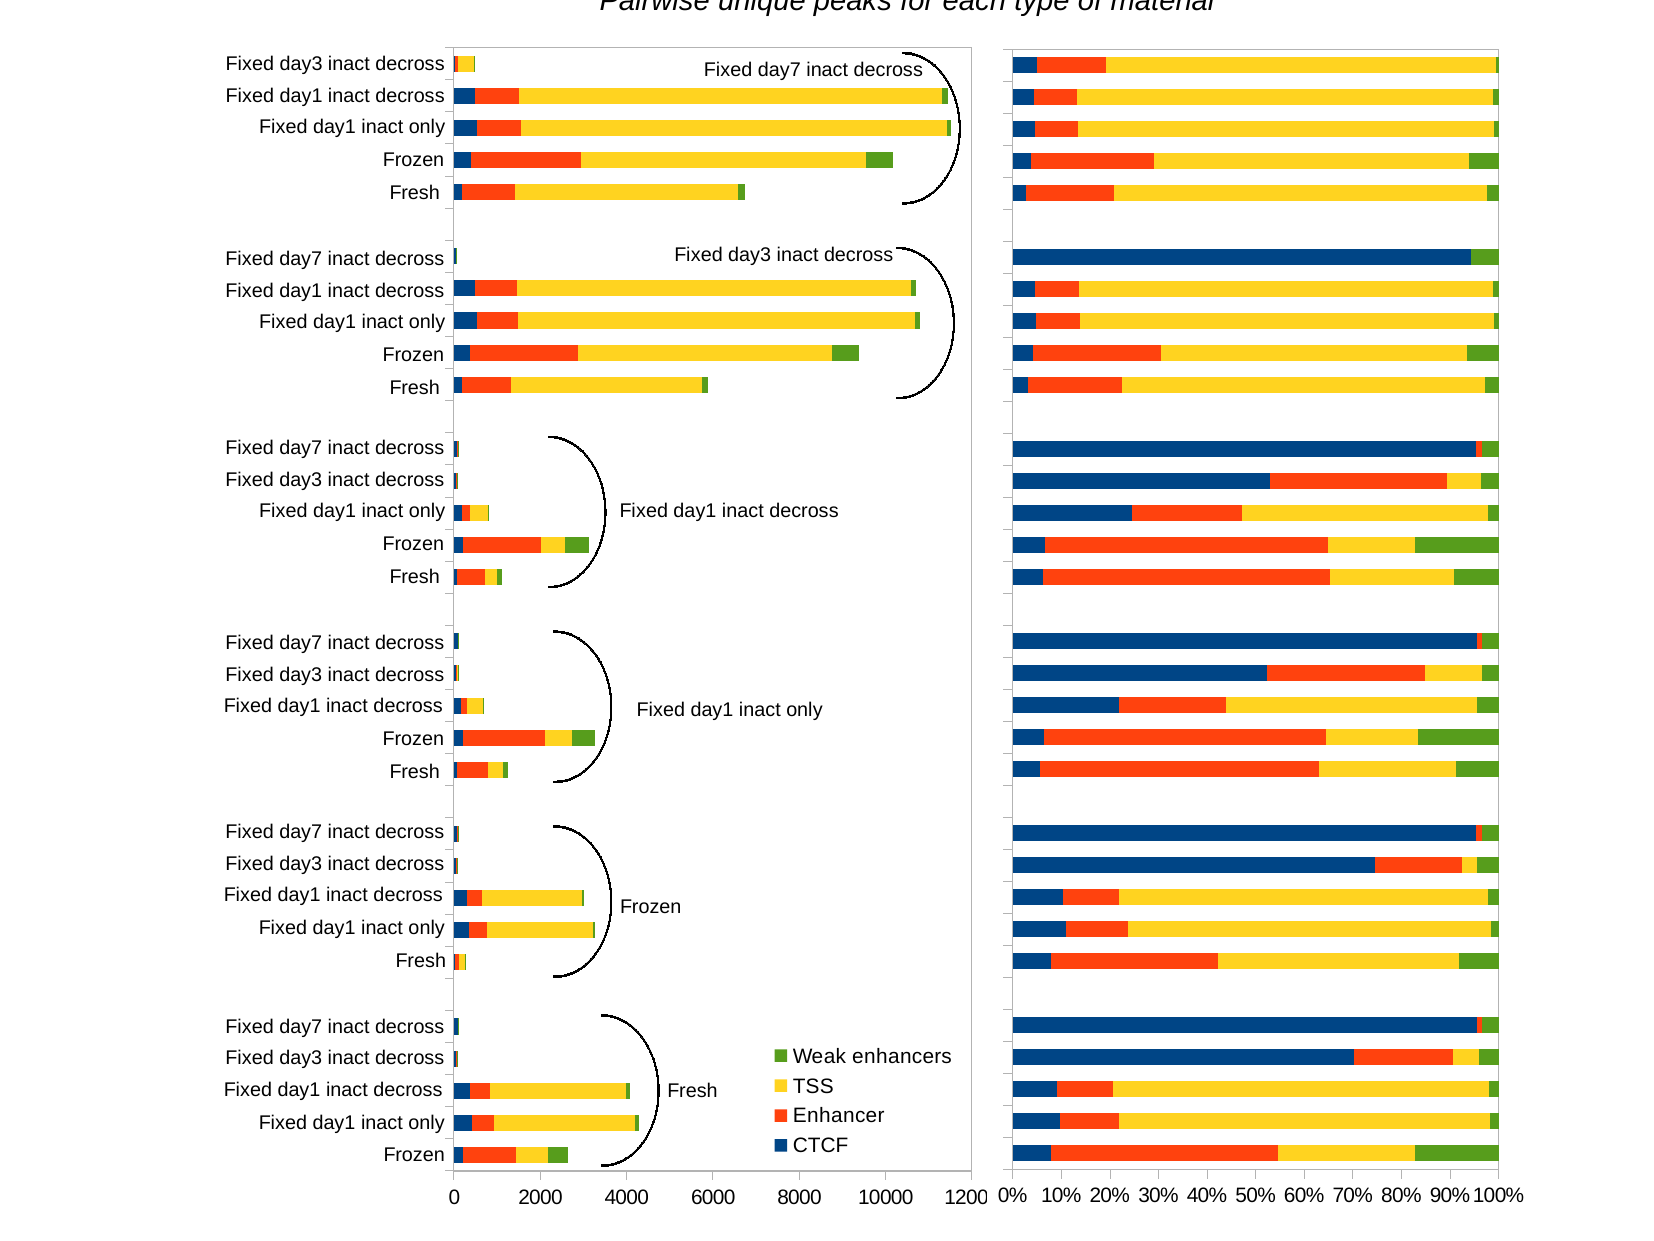

Pairwise unique peaks for each type of material
### Chart
| Category | CTCF | Enhancer | TSS | Weak enhancer |
|---|---|---|---|---|
| fresh.frozen | 208.0 | 1228.0 | 742.0 | 455.0 |
| fresh.fixed_day1_inact_only | 413.0 | 522.0 | 3270.0 | 73.0 |
| fresh.fixed_day1_inact_decrosslink | 372.0 | 466.0 | 3150.0 | 82.0 |
| fresh.fixed_day3_inact_decrosslink | 52.0 | 15.0 | 4.0 | 3.0 |
| fresh.fixed_day7_inact_decrosslink | 84.0 | 1.0 | 0.0 | 3.0 |
| None | None | None | None | None |
| frozen.fresh | 23.0 | 100.0 | 144.0 | 24.0 |
| frozen.fixed_day1_inact_only | 360.0 | 415.0 | 2437.0 | 51.0 |
| frozen.fixed_day1_inact_decrosslink | 311.0 | 347.0 | 2298.0 | 63.0 |
| frozen.fixed_day3_inact_decrosslink | 50.0 | 12.0 | 2.0 | 3.0 |
| frozen.fixed_day7_inact_decrosslink | 82.0 | 1.0 | 0.0 | 3.0 |
| None | None | None | None | None |
| fixed_day1_inact_only.fresh | 70.0 | 716.0 | 350.0 | 110.0 |
| fixed_day1_inact_only.frozen | 211.0 | 1899.0 | 620.0 | 542.0 |
| fixed_day1_inact_only.fixed_day1_inact_decrosslink | 153.0 | 154.0 | 363.0 | 31.0 |
| fixed_day1_inact_only.fixed_day3_inact_decrosslink | 45.0 | 28.0 | 10.0 | 3.0 |
| fixed_day1_inact_only.fixed_day7_inact_decrosslink | 84.0 | 1.0 | 0.0 | 3.0 |
| None | None | None | None | None |
| fixed_day1_inact_decrosslink.fresh | 70.0 | 656.0 | 283.0 | 103.0 |
| fixed_day1_inact_decrosslink.frozen | 205.0 | 1821.0 | 559.0 | 540.0 |
| fixed_day1_inact_decrosslink.fixed_day1_inact_only | 196.0 | 181.0 | 405.0 | 17.0 |
| fixed_day1_inact_decrosslink.fixed_day3_inact_decrosslink | 45.0 | 31.0 | 6.0 | 3.0 |
| fixed_day1_inact_decrosslink.fixed_day7_inact_decrosslink | 82.0 | 1.0 | 0.0 | 3.0 |
| None | None | None | None | None |
| fixed_day3_inact_decrosslink.fresh | 186.0 | 1145.0 | 4406.0 | 162.0 |
| fixed_day3_inact_decrosslink.frozen | 381.0 | 2484.0 | 5903.0 | 609.0 |
| fixed_day3_inact_decrosslink.fixed_day1_inact_only | 526.0 | 966.0 | 9188.0 | 113.0 |
| fixed_day3_inact_decrosslink.fixed_day1_inact_decrosslink | 483.0 | 970.0 | 9132.0 | 133.0 |
| fixed_day3_inact_decrosslink.fixed_day7_inact_decrosslink | 50.0 | 0.0 | 0.0 | 3.0 |
| None | None | None | None | None |
| fixed_day7_inact_decrosslink.fresh | 189.0 | 1221.0 | 5185.0 | 162.0 |
| fixed_day7_inact_decrosslink.frozen | 390.0 | 2560.0 | 6611.0 | 610.0 |
| fixed_day7_inact_decrosslink.fixed_day1_inact_only | 530.0 | 1015.0 | 9873.0 | 113.0 |
| fixed_day7_inact_decrosslink.fixed_day1_inact_decrosslink | 491.0 | 1009.0 | 9807.0 | 133.0 |
| fixed_day7_inact_decrosslink.fixed_day3_inact_decrosslink | 23.0 | 67.0 | 375.0 | 3.0 |
### Chart
| Category | CTCF | Enhancer | TSS | Weak enhancer |
|---|---|---|---|---|
| fresh.frozen | 208.0 | 1228.0 | 742.0 | 455.0 |
| fresh.fixed_day1_inact_only | 413.0 | 522.0 | 3270.0 | 73.0 |
| fresh.fixed_day1_inact_decrosslink | 372.0 | 466.0 | 3150.0 | 82.0 |
| fresh.fixed_day3_inact_decrosslink | 52.0 | 15.0 | 4.0 | 3.0 |
| fresh.fixed_day7_inact_decrosslink | 84.0 | 1.0 | 0.0 | 3.0 |
| None | None | None | None | None |
| frozen.fresh | 23.0 | 100.0 | 144.0 | 24.0 |
| frozen.fixed_day1_inact_only | 360.0 | 415.0 | 2437.0 | 51.0 |
| frozen.fixed_day1_inact_decrosslink | 311.0 | 347.0 | 2298.0 | 63.0 |
| frozen.fixed_day3_inact_decrosslink | 50.0 | 12.0 | 2.0 | 3.0 |
| frozen.fixed_day7_inact_decrosslink | 82.0 | 1.0 | 0.0 | 3.0 |
| None | None | None | None | None |
| fixed_day1_inact_only.fresh | 70.0 | 716.0 | 350.0 | 110.0 |
| fixed_day1_inact_only.frozen | 211.0 | 1899.0 | 620.0 | 542.0 |
| fixed_day1_inact_only.fixed_day1_inact_decrosslink | 153.0 | 154.0 | 363.0 | 31.0 |
| fixed_day1_inact_only.fixed_day3_inact_decrosslink | 45.0 | 28.0 | 10.0 | 3.0 |
| fixed_day1_inact_only.fixed_day7_inact_decrosslink | 84.0 | 1.0 | 0.0 | 3.0 |
| None | None | None | None | None |
| fixed_day1_inact_decrosslink.fresh | 70.0 | 656.0 | 283.0 | 103.0 |
| fixed_day1_inact_decrosslink.frozen | 205.0 | 1821.0 | 559.0 | 540.0 |
| fixed_day1_inact_decrosslink.fixed_day1_inact_only | 196.0 | 181.0 | 405.0 | 17.0 |
| fixed_day1_inact_decrosslink.fixed_day3_inact_decrosslink | 45.0 | 31.0 | 6.0 | 3.0 |
| fixed_day1_inact_decrosslink.fixed_day7_inact_decrosslink | 82.0 | 1.0 | 0.0 | 3.0 |
| None | None | None | None | None |
| fixed_day3_inact_decrosslink.fresh | 186.0 | 1145.0 | 4406.0 | 162.0 |
| fixed_day3_inact_decrosslink.frozen | 381.0 | 2484.0 | 5903.0 | 609.0 |
| fixed_day3_inact_decrosslink.fixed_day1_inact_only | 526.0 | 966.0 | 9188.0 | 113.0 |
| fixed_day3_inact_decrosslink.fixed_day1_inact_decrosslink | 483.0 | 970.0 | 9132.0 | 133.0 |
| fixed_day3_inact_decrosslink.fixed_day7_inact_decrosslink | 50.0 | 0.0 | 0.0 | 3.0 |
| None | None | None | None | None |
| fixed_day7_inact_decrosslink.fresh | 189.0 | 1221.0 | 5185.0 | 162.0 |
| fixed_day7_inact_decrosslink.frozen | 390.0 | 2560.0 | 6611.0 | 610.0 |
| fixed_day7_inact_decrosslink.fixed_day1_inact_only | 530.0 | 1015.0 | 9873.0 | 113.0 |
| fixed_day7_inact_decrosslink.fixed_day1_inact_decrosslink | 491.0 | 1009.0 | 9807.0 | 133.0 |
| fixed_day7_inact_decrosslink.fixed_day3_inact_decrosslink | 23.0 | 67.0 | 375.0 | 3.0 |Fixed day3 inact decross
Fixed day7 inact decross
Fixed day1 inact decross
Fixed day1 inact only
Frozen
Fresh
Fixed day3 inact decross
Fixed day7 inact decross
Fixed day1 inact decross
Fixed day1 inact only
Frozen
Fresh
Fixed day7 inact decross
Fixed day3 inact decross
Fixed day1 inact only
Fixed day1 inact decross
Frozen
Fresh
Fixed day7 inact decross
Fixed day3 inact decross
Fixed day1 inact decross
Fixed day1 inact only
Frozen
Fresh
Fixed day7 inact decross
Fixed day3 inact decross
Fixed day1 inact decross
Frozen
Fixed day1 inact only
Fresh
Fixed day7 inact decross
Fixed day3 inact decross
Fixed day1 inact decross
Fresh
Fixed day1 inact only
Frozen